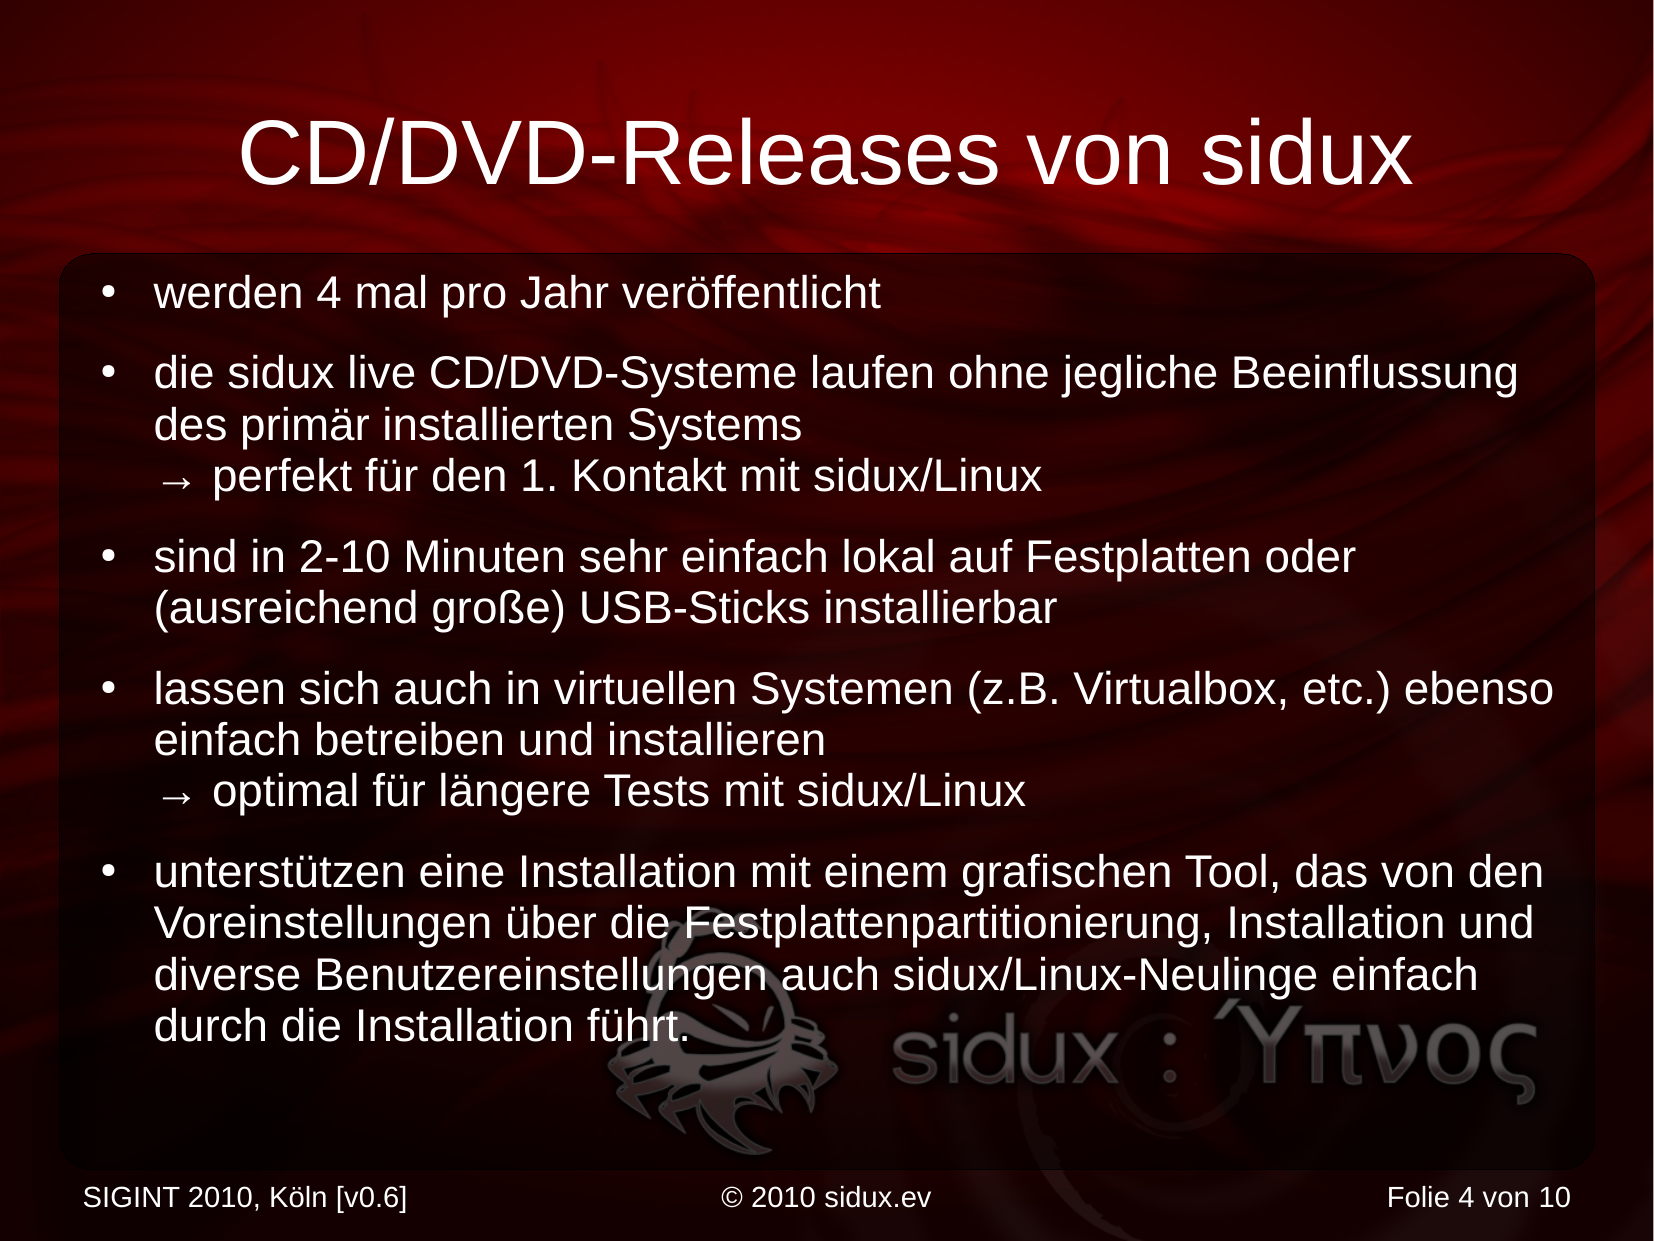

# CD/DVD-Releases von sidux
werden 4 mal pro Jahr veröffentlicht
die sidux live CD/DVD-Systeme laufen ohne jegliche Beeinflussung des primär installierten Systems
→ perfekt für den 1. Kontakt mit sidux/Linux
sind in 2-10 Minuten sehr einfach lokal auf Festplatten oder (ausreichend große) USB-Sticks installierbar
lassen sich auch in virtuellen Systemen (z.B. Virtualbox, etc.) ebenso einfach betreiben und installieren
→ optimal für längere Tests mit sidux/Linux
unterstützen eine Installation mit einem grafischen Tool, das von den Voreinstellungen über die Festplattenpartitionierung, Installation und diverse Benutzereinstellungen auch sidux/Linux-Neulinge einfach durch die Installation führt.
4